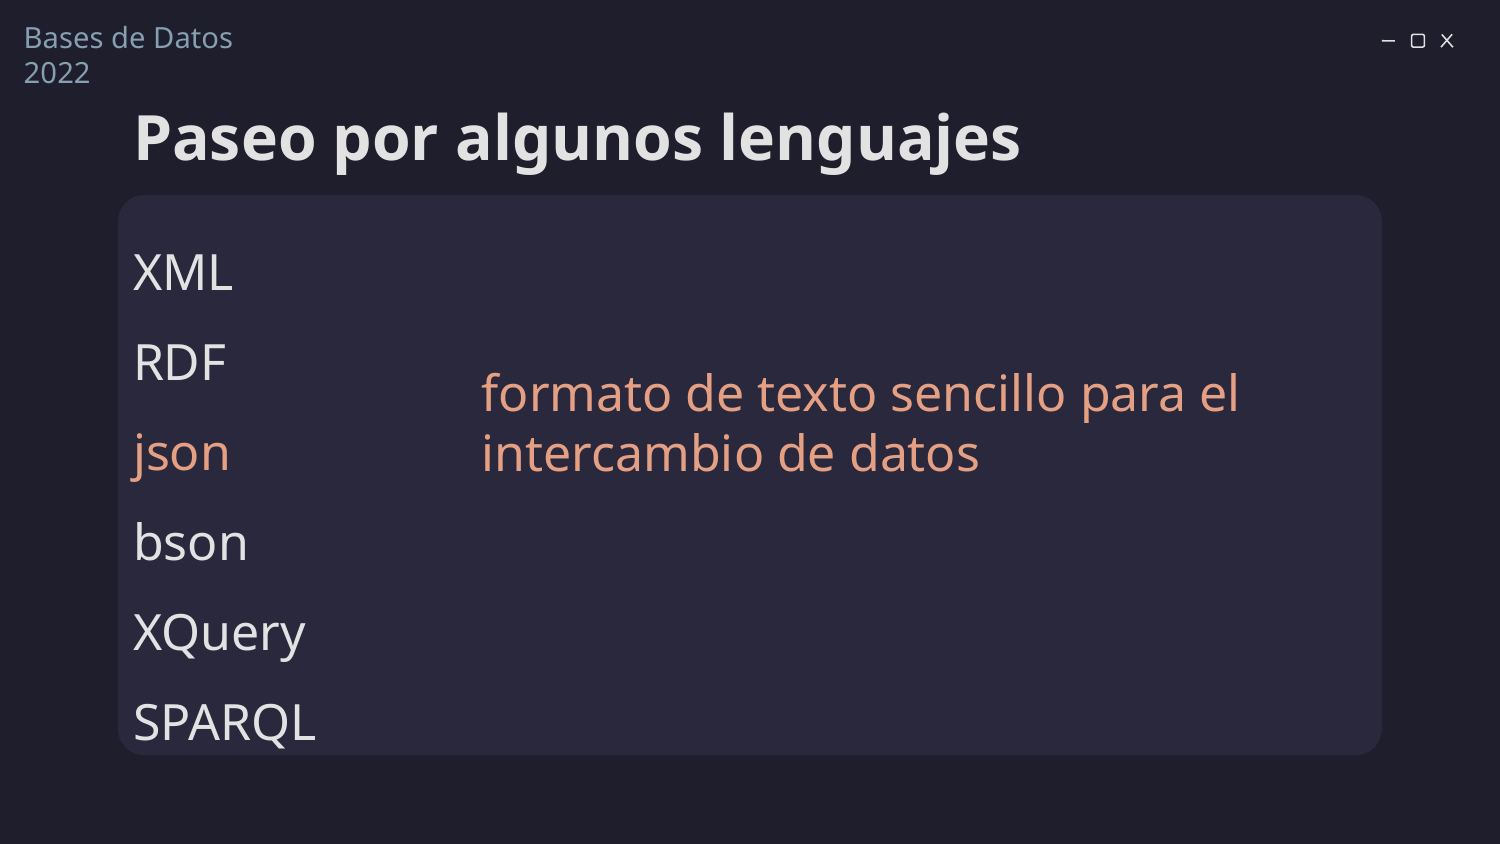

# Paseo por algunos lenguajes
XML
RDF
json
bson
XQuery
SPARQL
formato de texto sencillo para el intercambio de datos